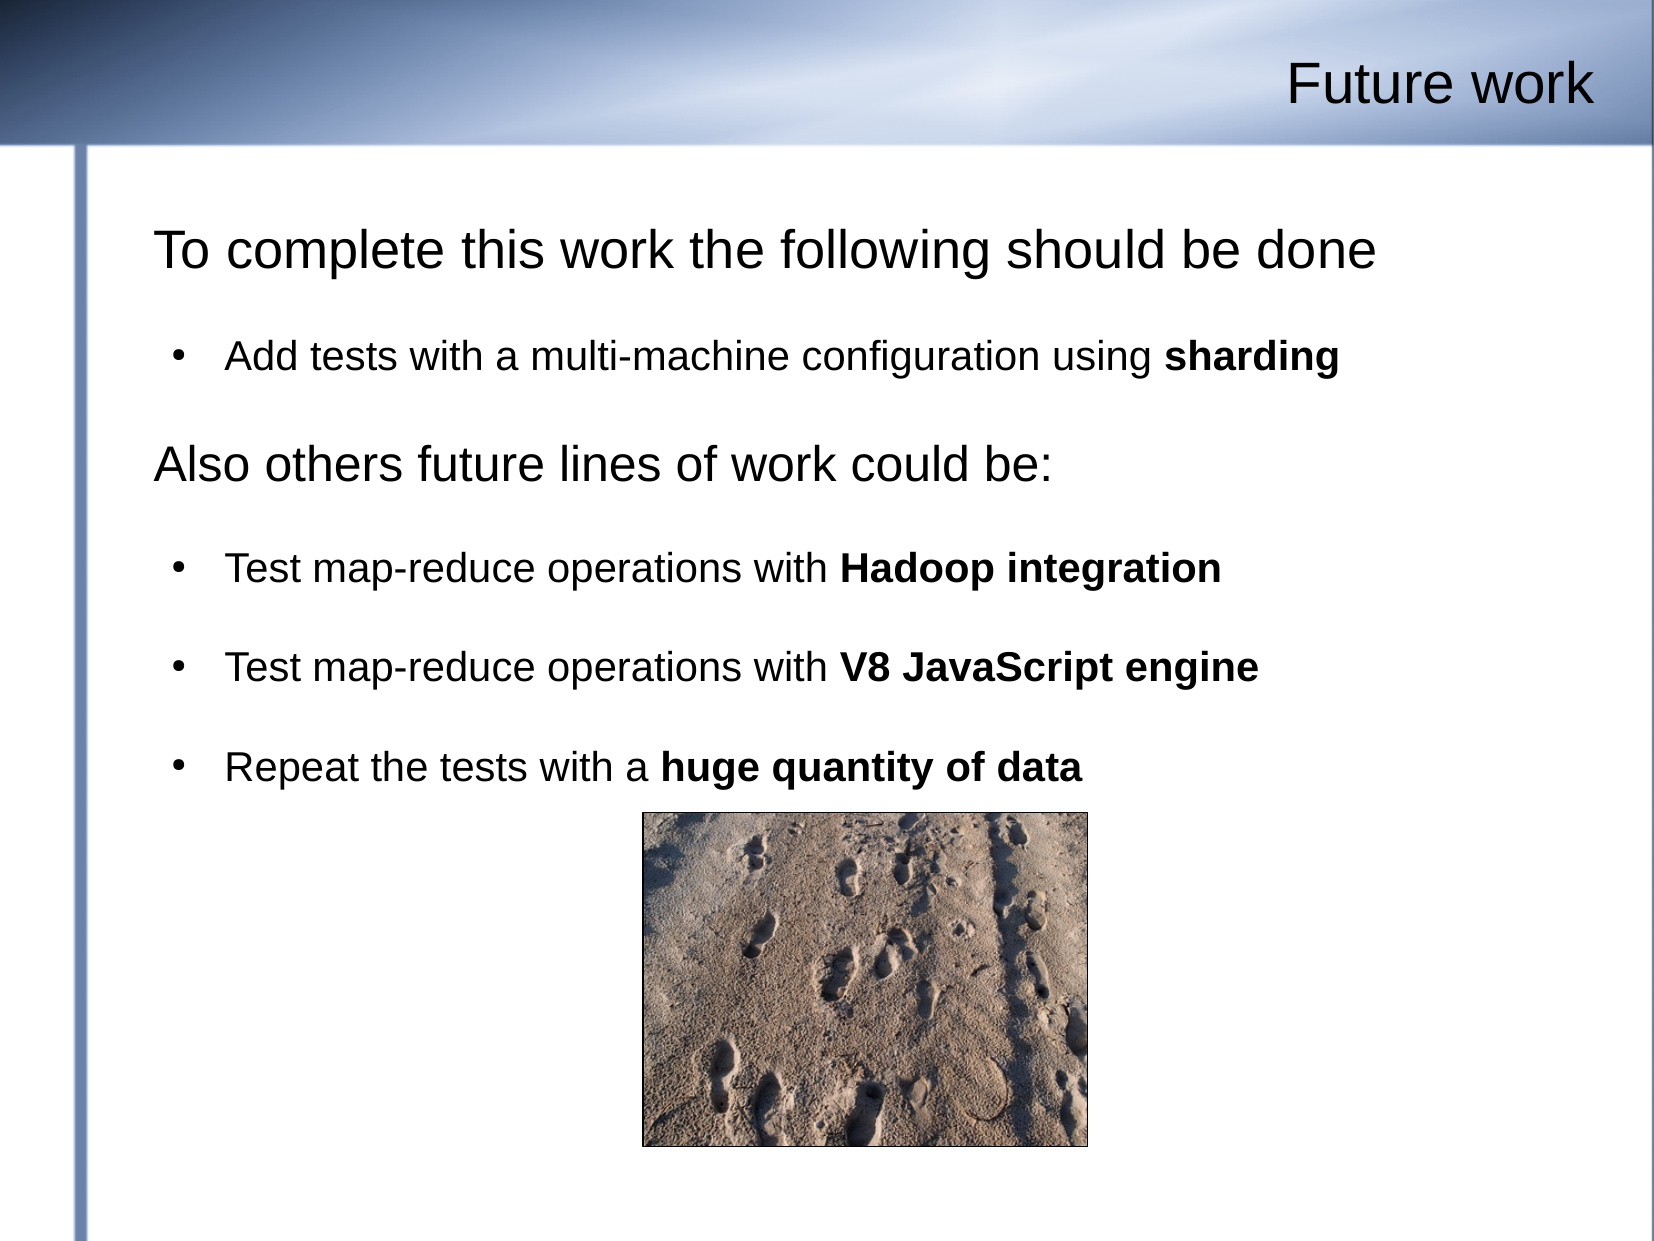

# Future work
To complete this work the following should be done
Add tests with a multi-machine configuration using sharding
Also others future lines of work could be:
Test map-reduce operations with Hadoop integration
Test map-reduce operations with V8 JavaScript engine
Repeat the tests with a huge quantity of data